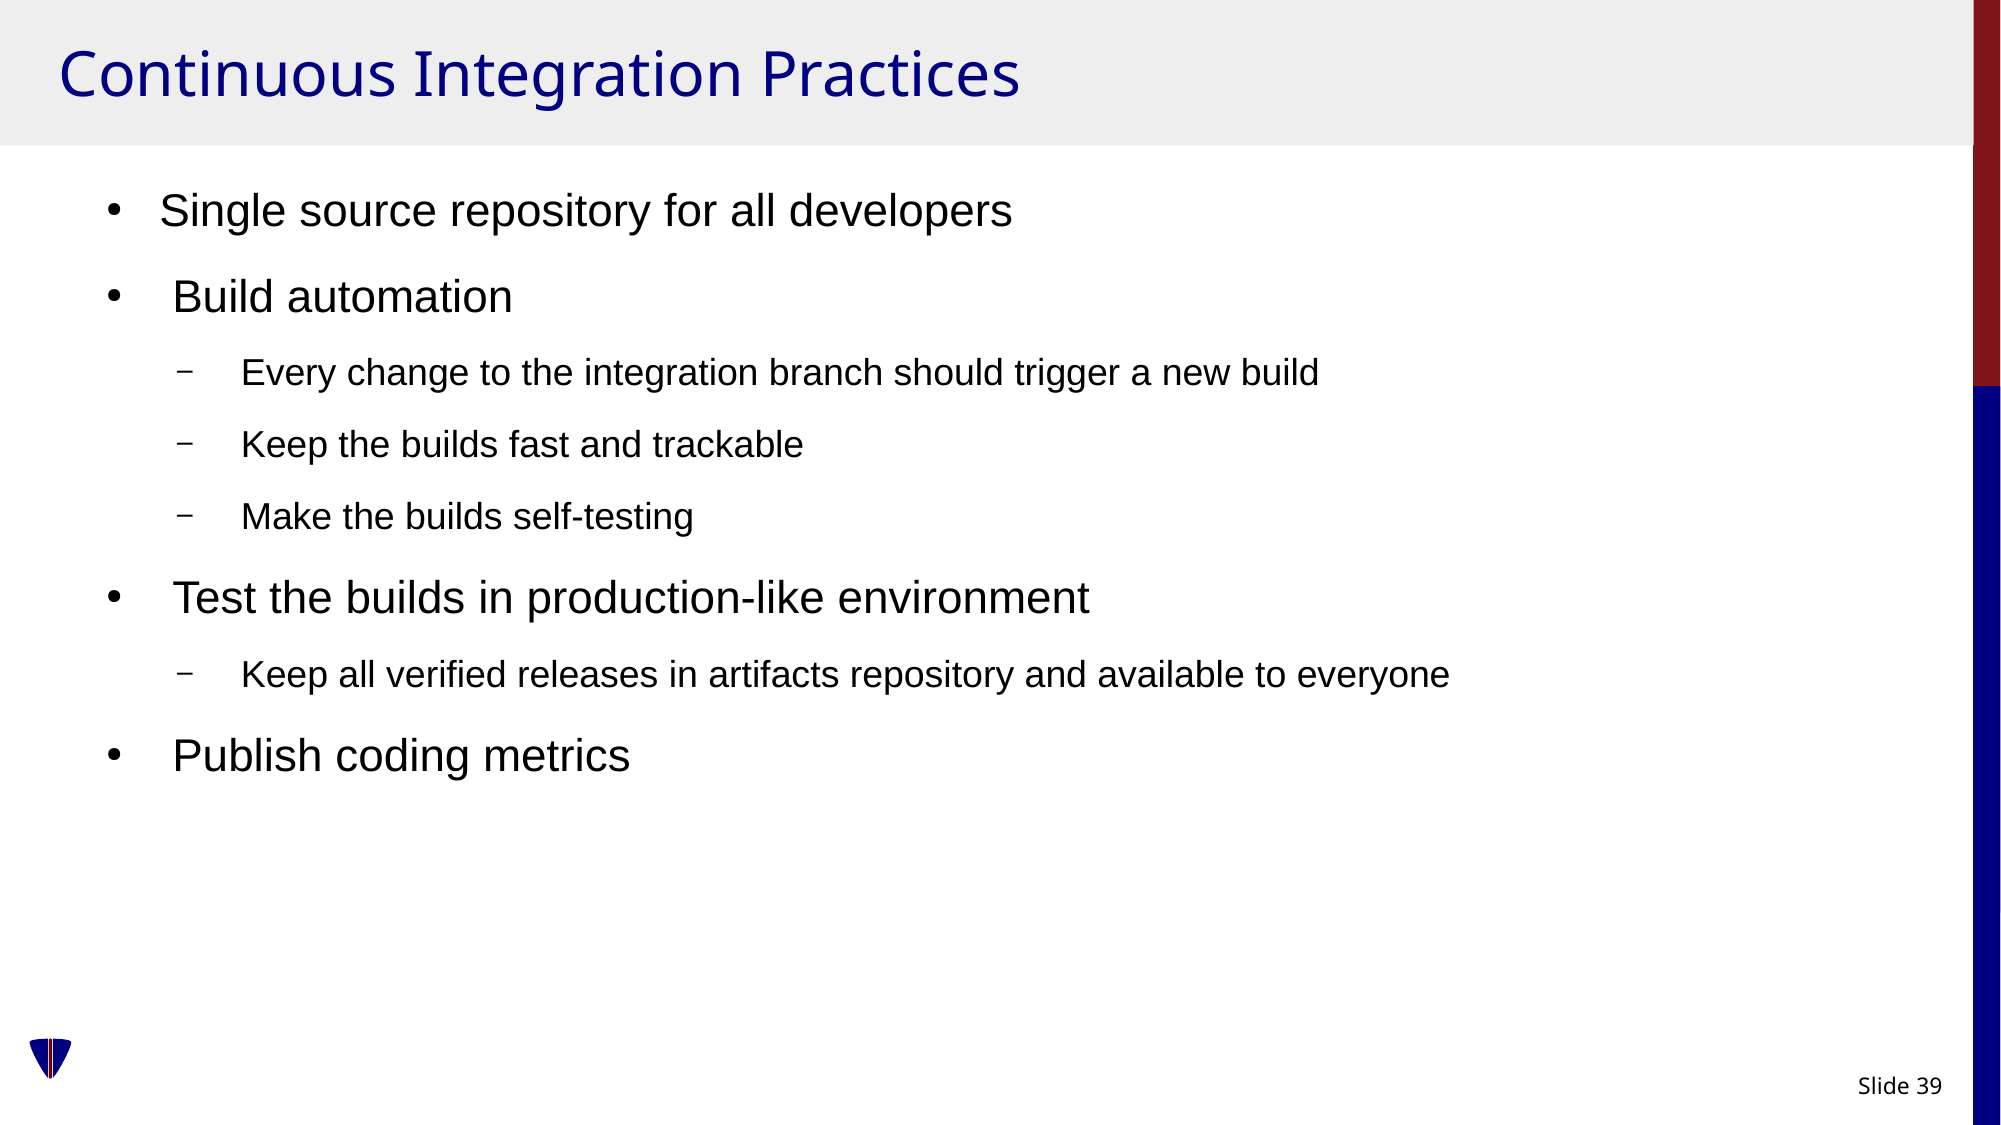

# Continuous Integration Practices
Single source repository for all developers
 Build automation
 Every change to the integration branch should trigger a new build
 Keep the builds fast and trackable
 Make the builds self-testing
 Test the builds in production-like environment
 Keep all verified releases in artifacts repository and available to everyone
 Publish coding metrics